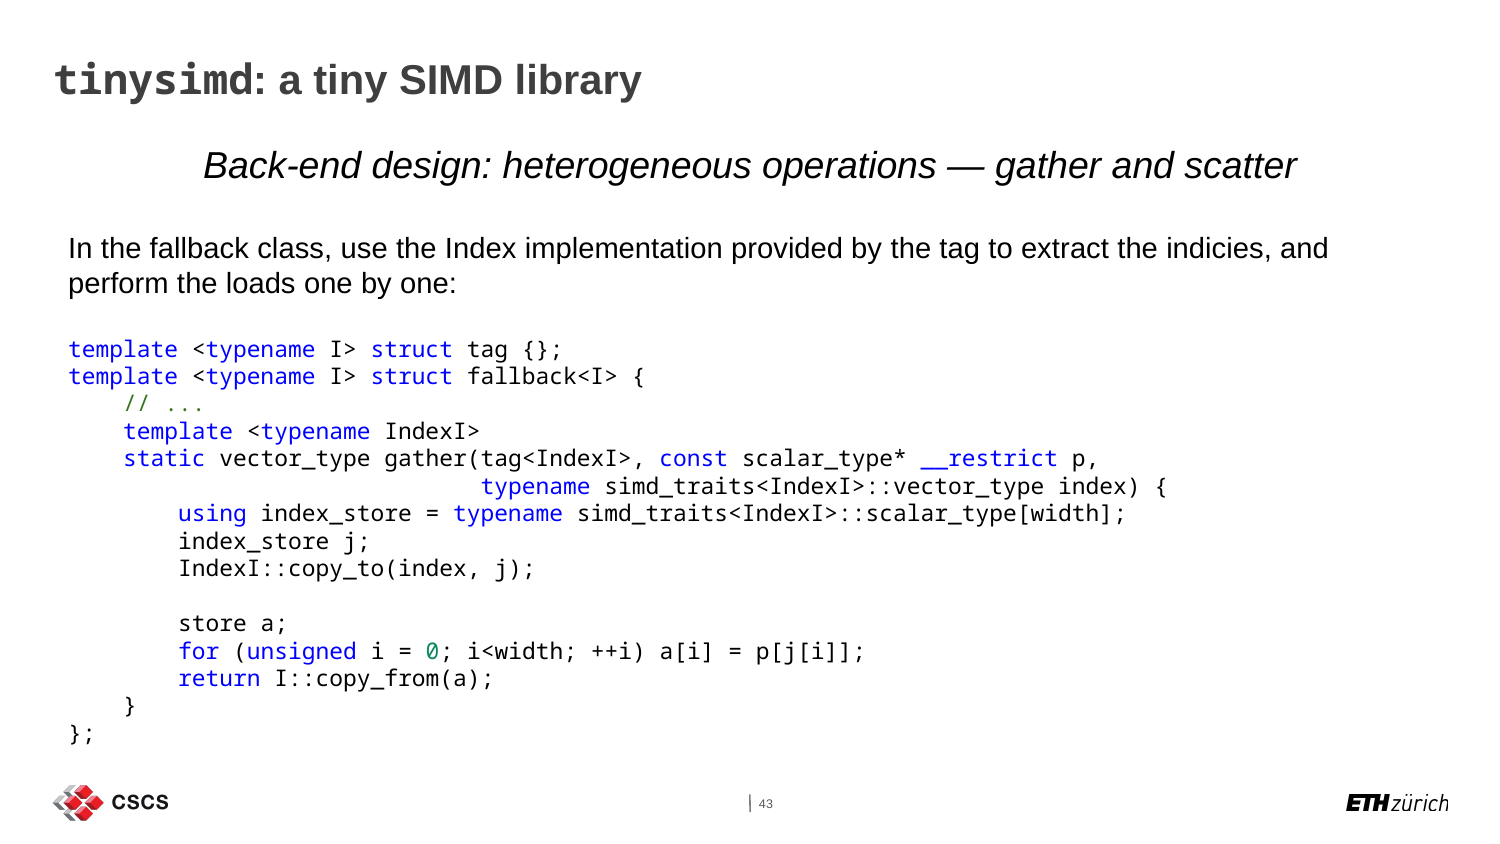

# tinysimd: a tiny SIMD library
Back-end design: heterogeneous operations — gather and scatter
In the fallback class, use the Index implementation provided by the tag to extract the indicies, and perform the loads one by one:
template <typename I> struct tag {};
template <typename I> struct fallback<I> {
 // ...
 template <typename IndexI>
 static vector_type gather(tag<IndexI>, const scalar_type* __restrict p,
 typename simd_traits<IndexI>::vector_type index) {
 using index_store = typename simd_traits<IndexI>::scalar_type[width];
 index_store j;
 IndexI::copy_to(index, j);
 store a;
 for (unsigned i = 0; i<width; ++i) a[i] = p[j[i]];
 return I::copy_from(a);
 }
};